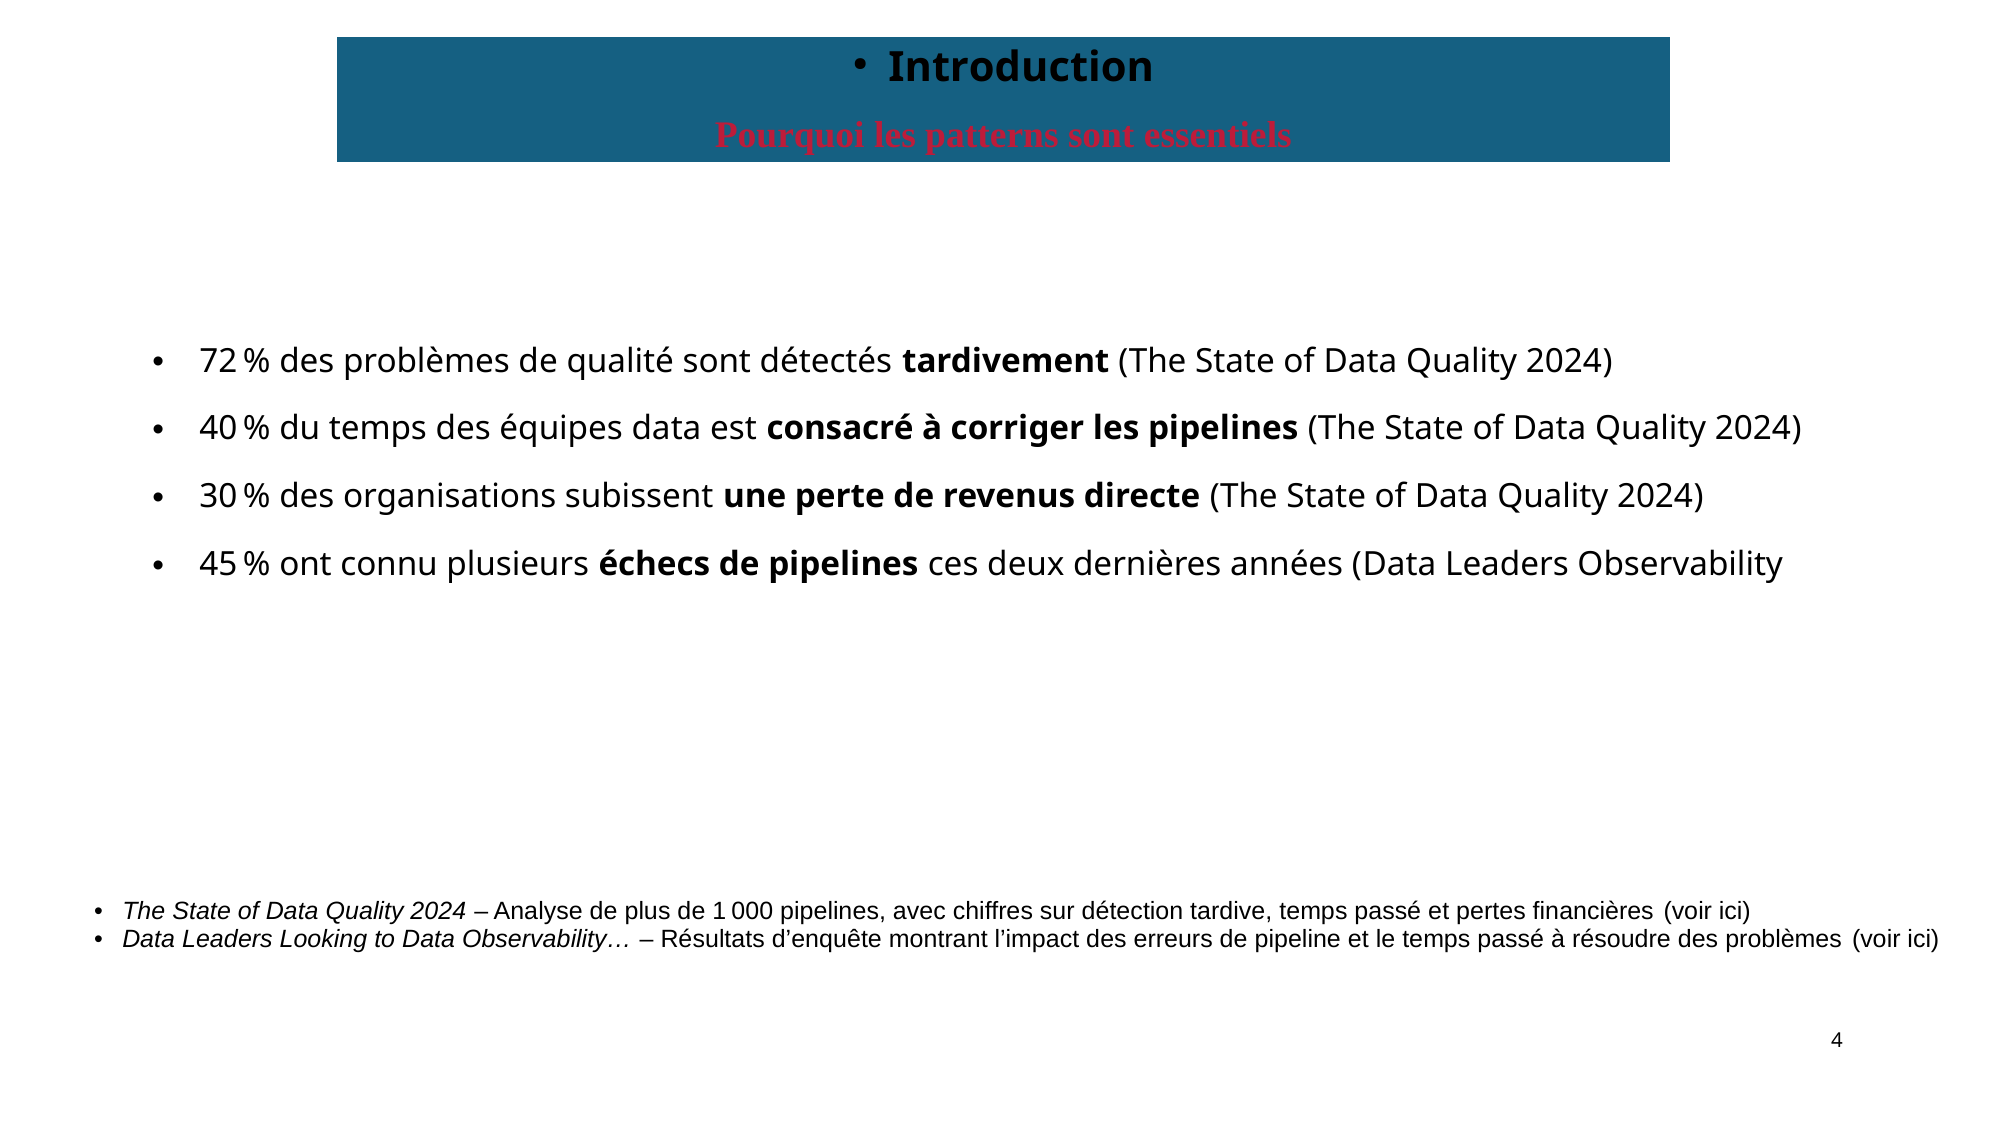

| | Introduction | |
| --- | --- | --- |
| Pourquoi les patterns sont essentiels | | |
72 % des problèmes de qualité sont détectés tardivement (The State of Data Quality 2024)
40 % du temps des équipes data est consacré à corriger les pipelines (The State of Data Quality 2024)
30 % des organisations subissent une perte de revenus directe (The State of Data Quality 2024)
45 % ont connu plusieurs échecs de pipelines ces deux dernières années (Data Leaders Observability
# The State of Data Quality 2024 – Analyse de plus de 1 000 pipelines, avec chiffres sur détection tardive, temps passé et pertes financières (voir ici)
Data Leaders Looking to Data Observability… – Résultats d’enquête montrant l’impact des erreurs de pipeline et le temps passé à résoudre des problèmes (voir ici)